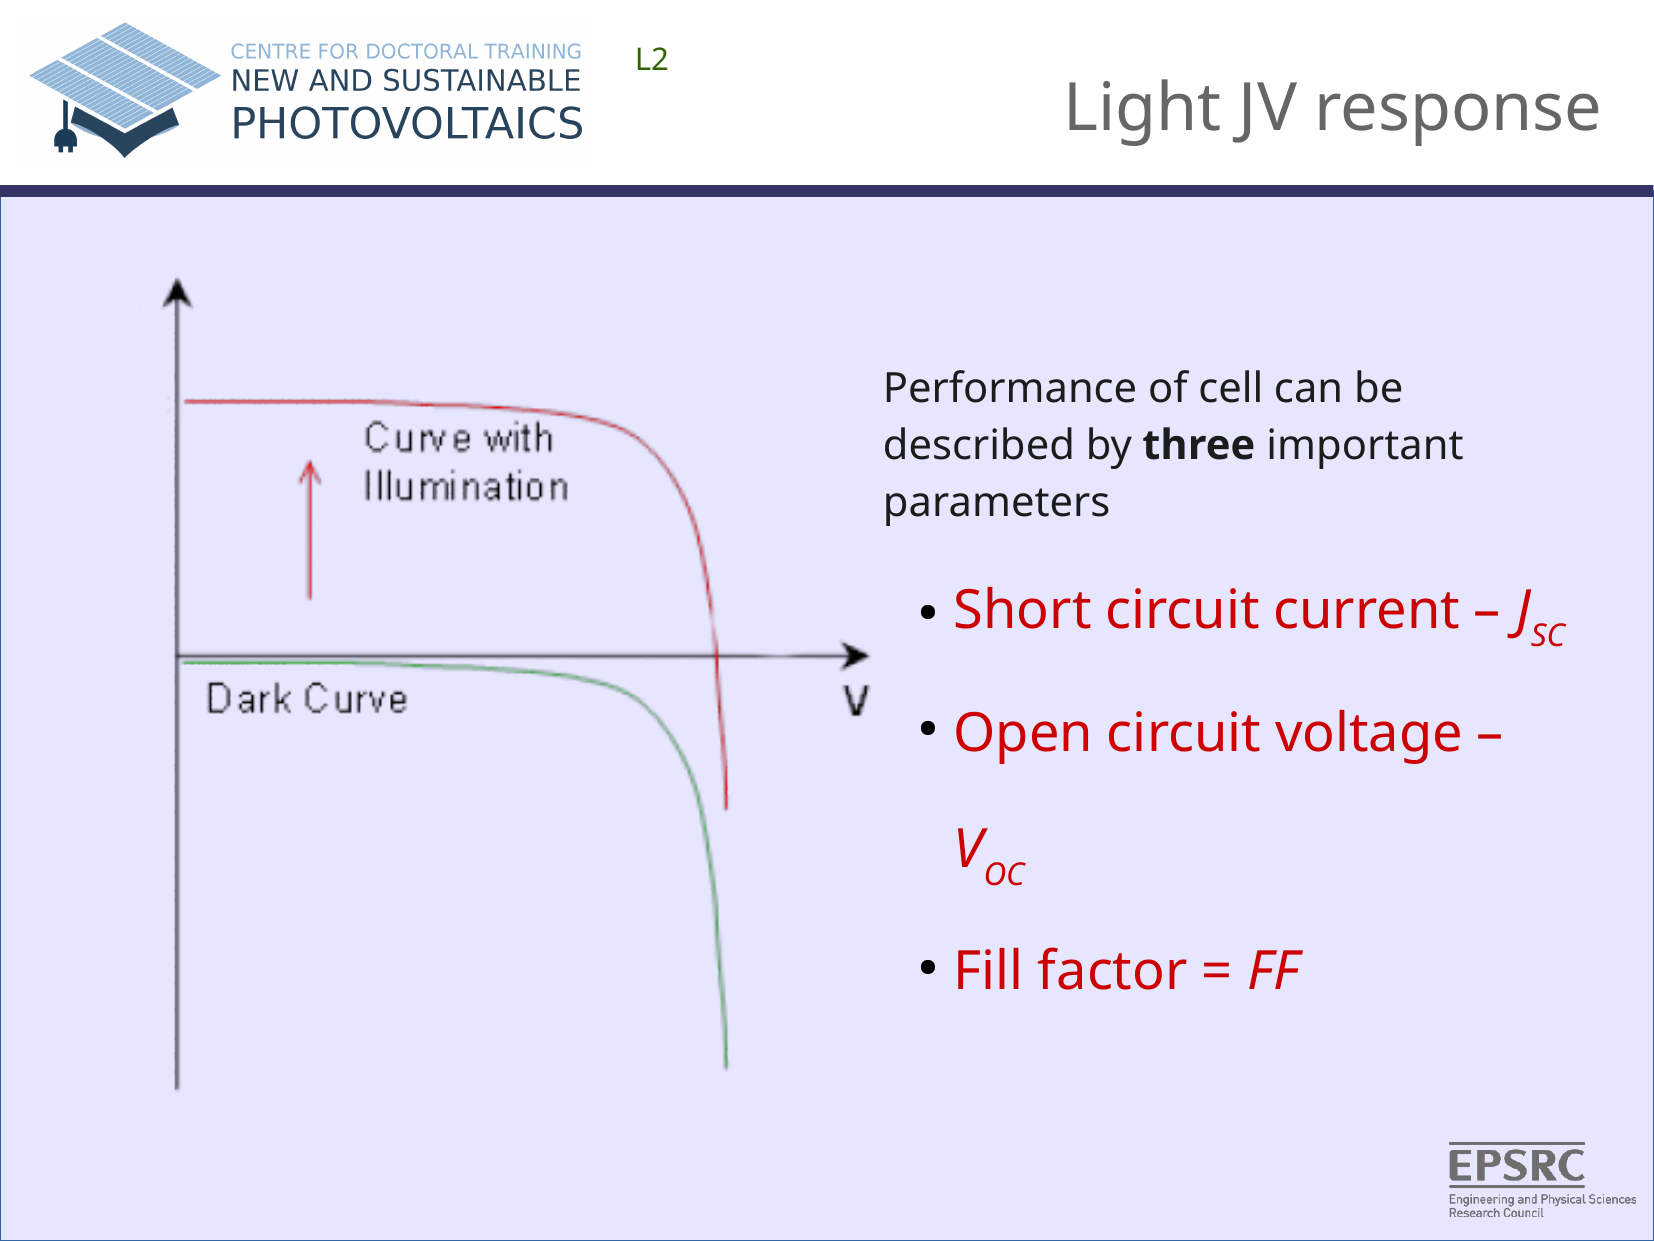

L2
Light JV response
Performance of cell can be described by three important parameters
Short circuit current – JSC
Open circuit voltage – VOC
Fill factor = FF